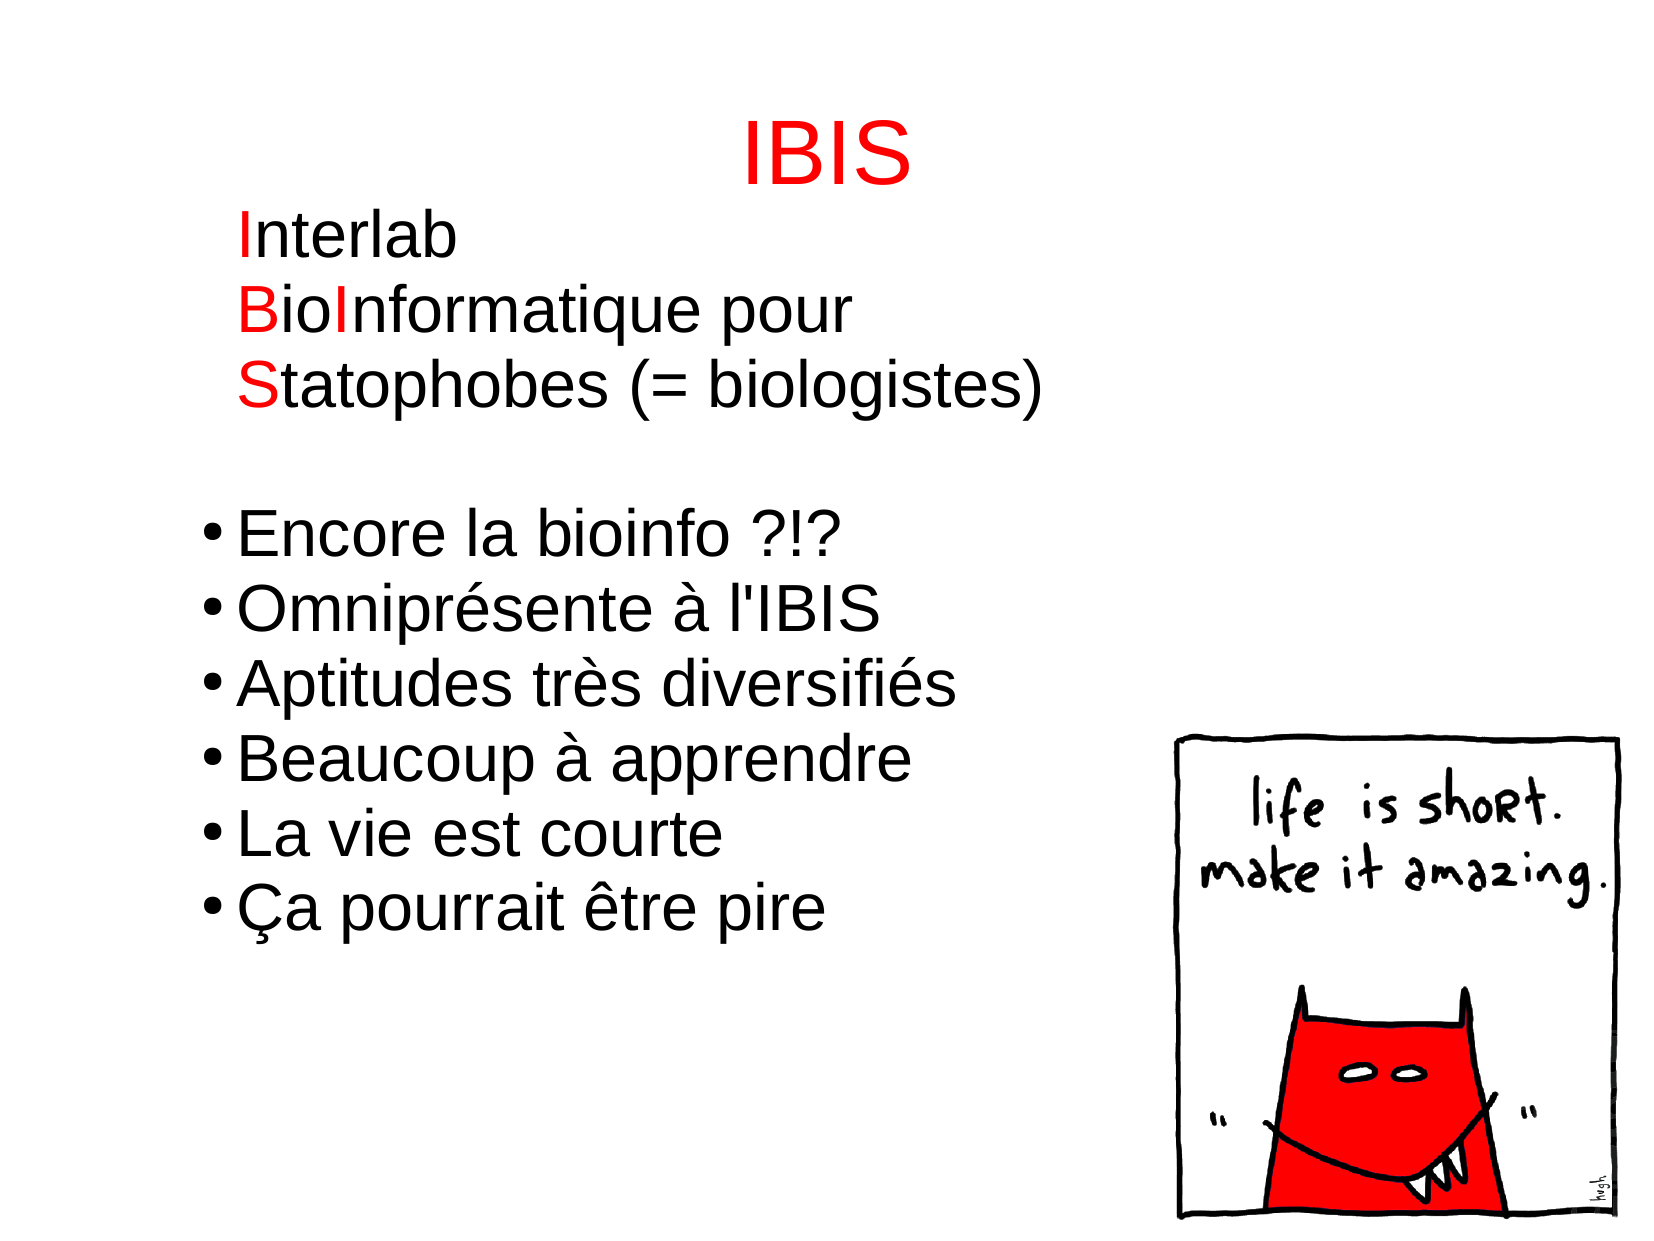

# IBIS
Interlab
BioInformatique pour
Statophobes (= biologistes)
Encore la bioinfo ?!?
Omniprésente à l'IBIS
Aptitudes très diversifiés
Beaucoup à apprendre
La vie est courte
Ça pourrait être pire